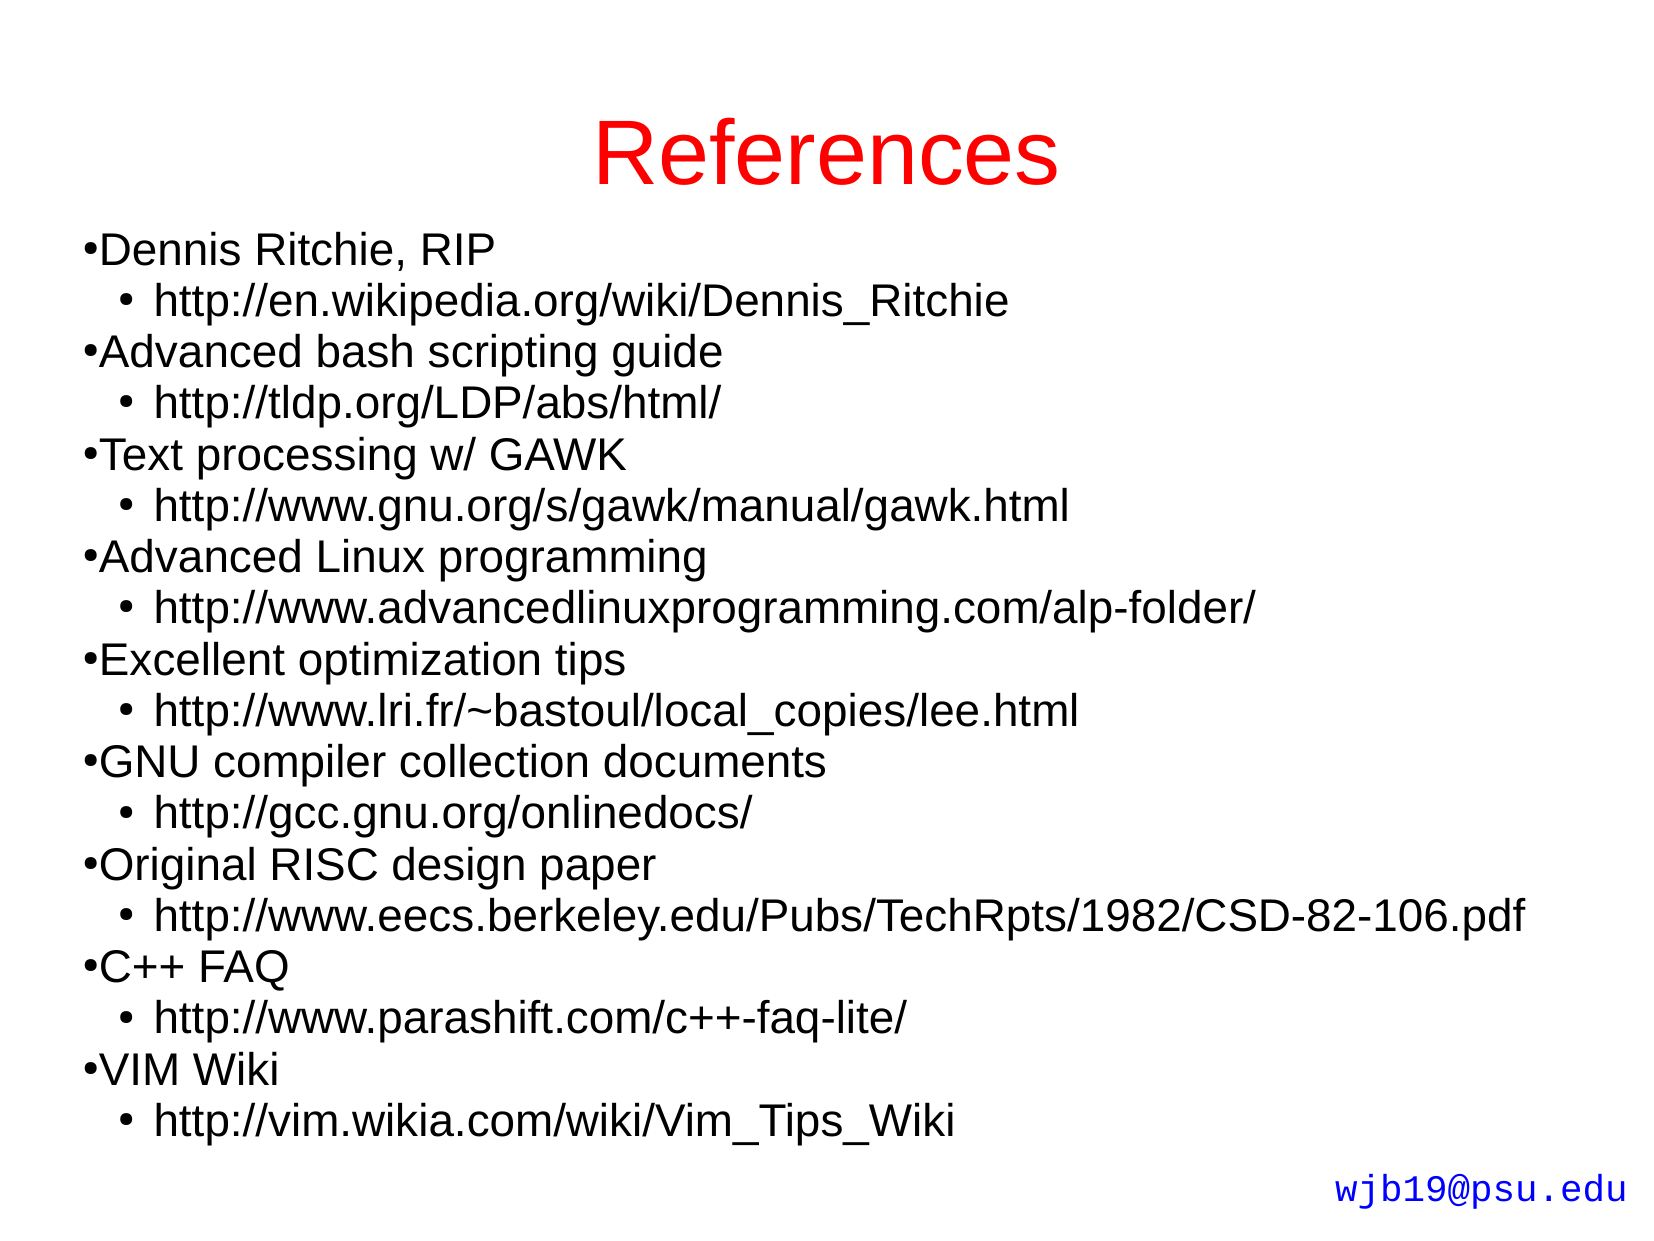

# References
Dennis Ritchie, RIP
http://en.wikipedia.org/wiki/Dennis_Ritchie
Advanced bash scripting guide
http://tldp.org/LDP/abs/html/
Text processing w/ GAWK
http://www.gnu.org/s/gawk/manual/gawk.html
Advanced Linux programming
http://www.advancedlinuxprogramming.com/alp-folder/
Excellent optimization tips
http://www.lri.fr/~bastoul/local_copies/lee.html
GNU compiler collection documents
http://gcc.gnu.org/onlinedocs/
Original RISC design paper
http://www.eecs.berkeley.edu/Pubs/TechRpts/1982/CSD-82-106.pdf
C++ FAQ
http://www.parashift.com/c++-faq-lite/
VIM Wiki
http://vim.wikia.com/wiki/Vim_Tips_Wiki
wjb19@psu.edu